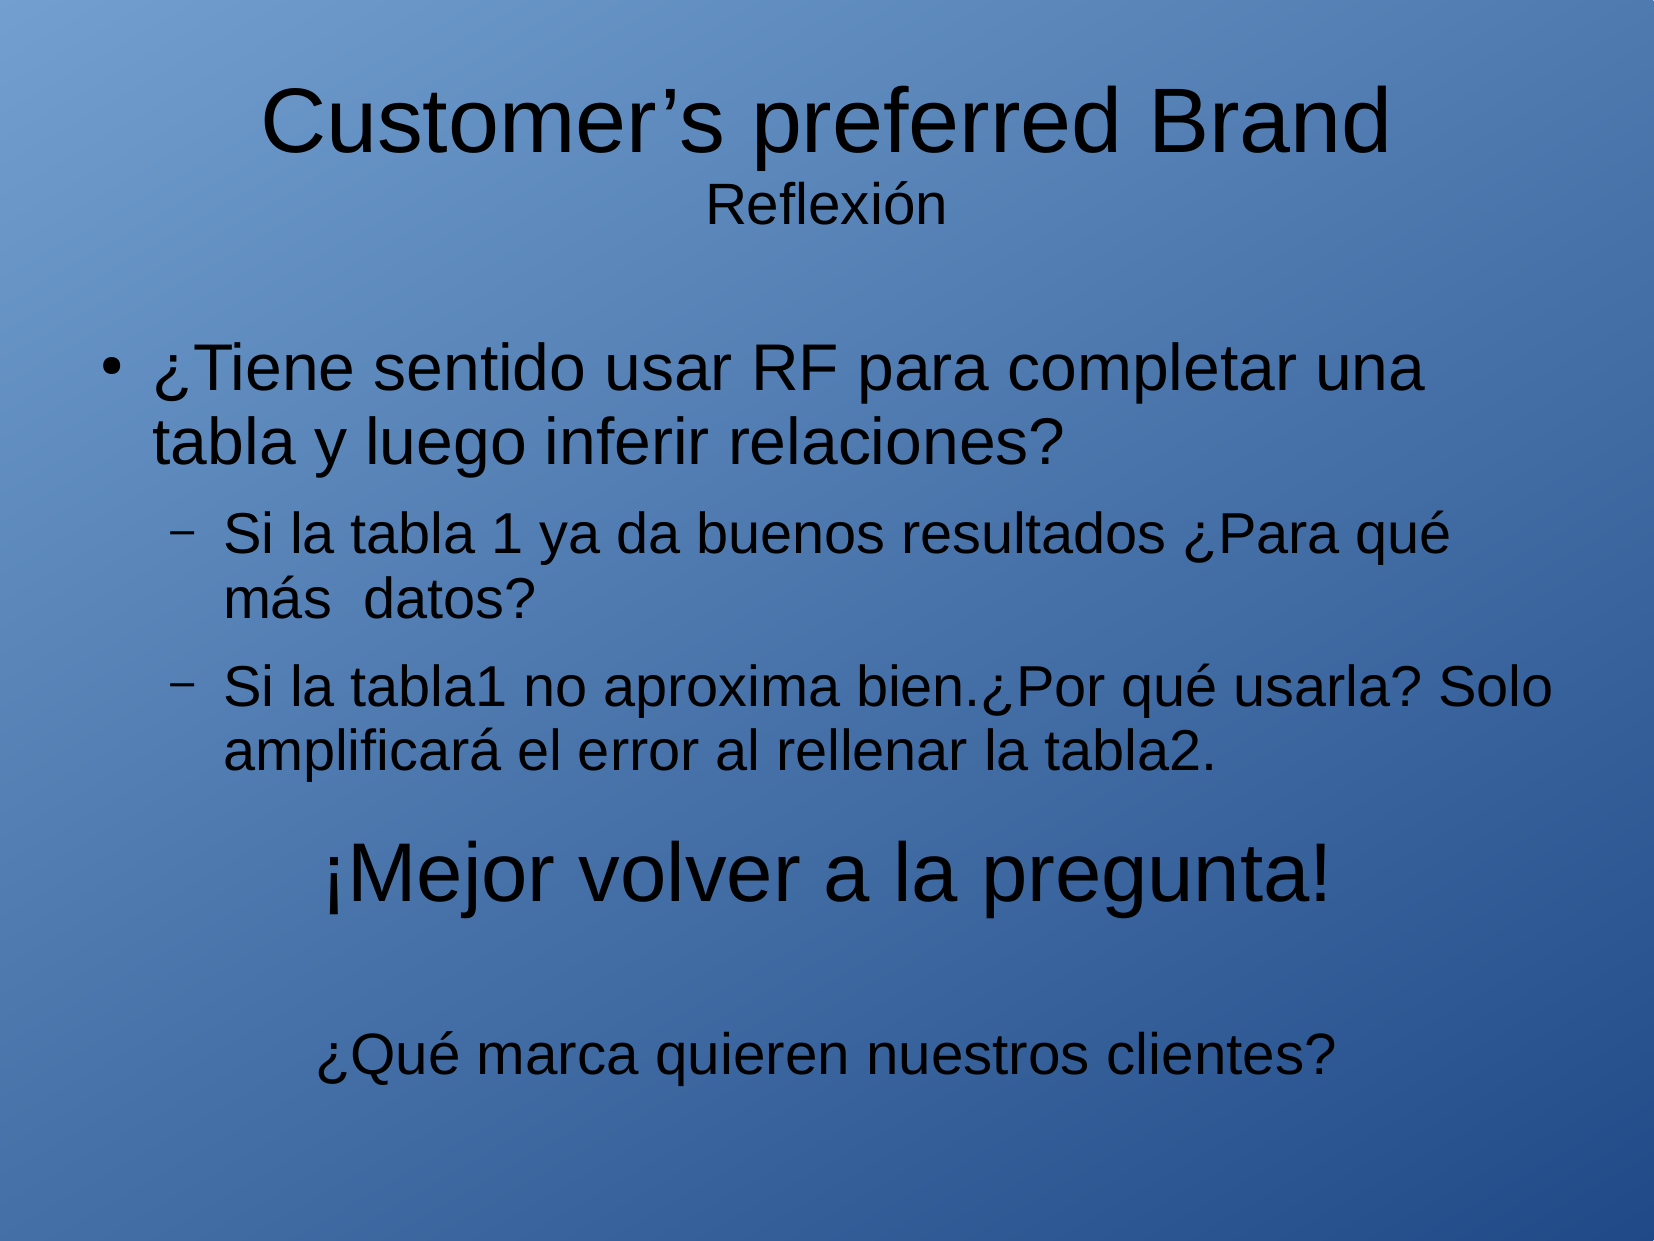

Customer’s preferred Brand
Reflexión
# ¿Tiene sentido usar RF para completar una tabla y luego inferir relaciones?
Si la tabla 1 ya da buenos resultados ¿Para qué más datos?
Si la tabla1 no aproxima bien.¿Por qué usarla? Solo amplificará el error al rellenar la tabla2.
¡Mejor volver a la pregunta!
¿Qué marca quieren nuestros clientes?